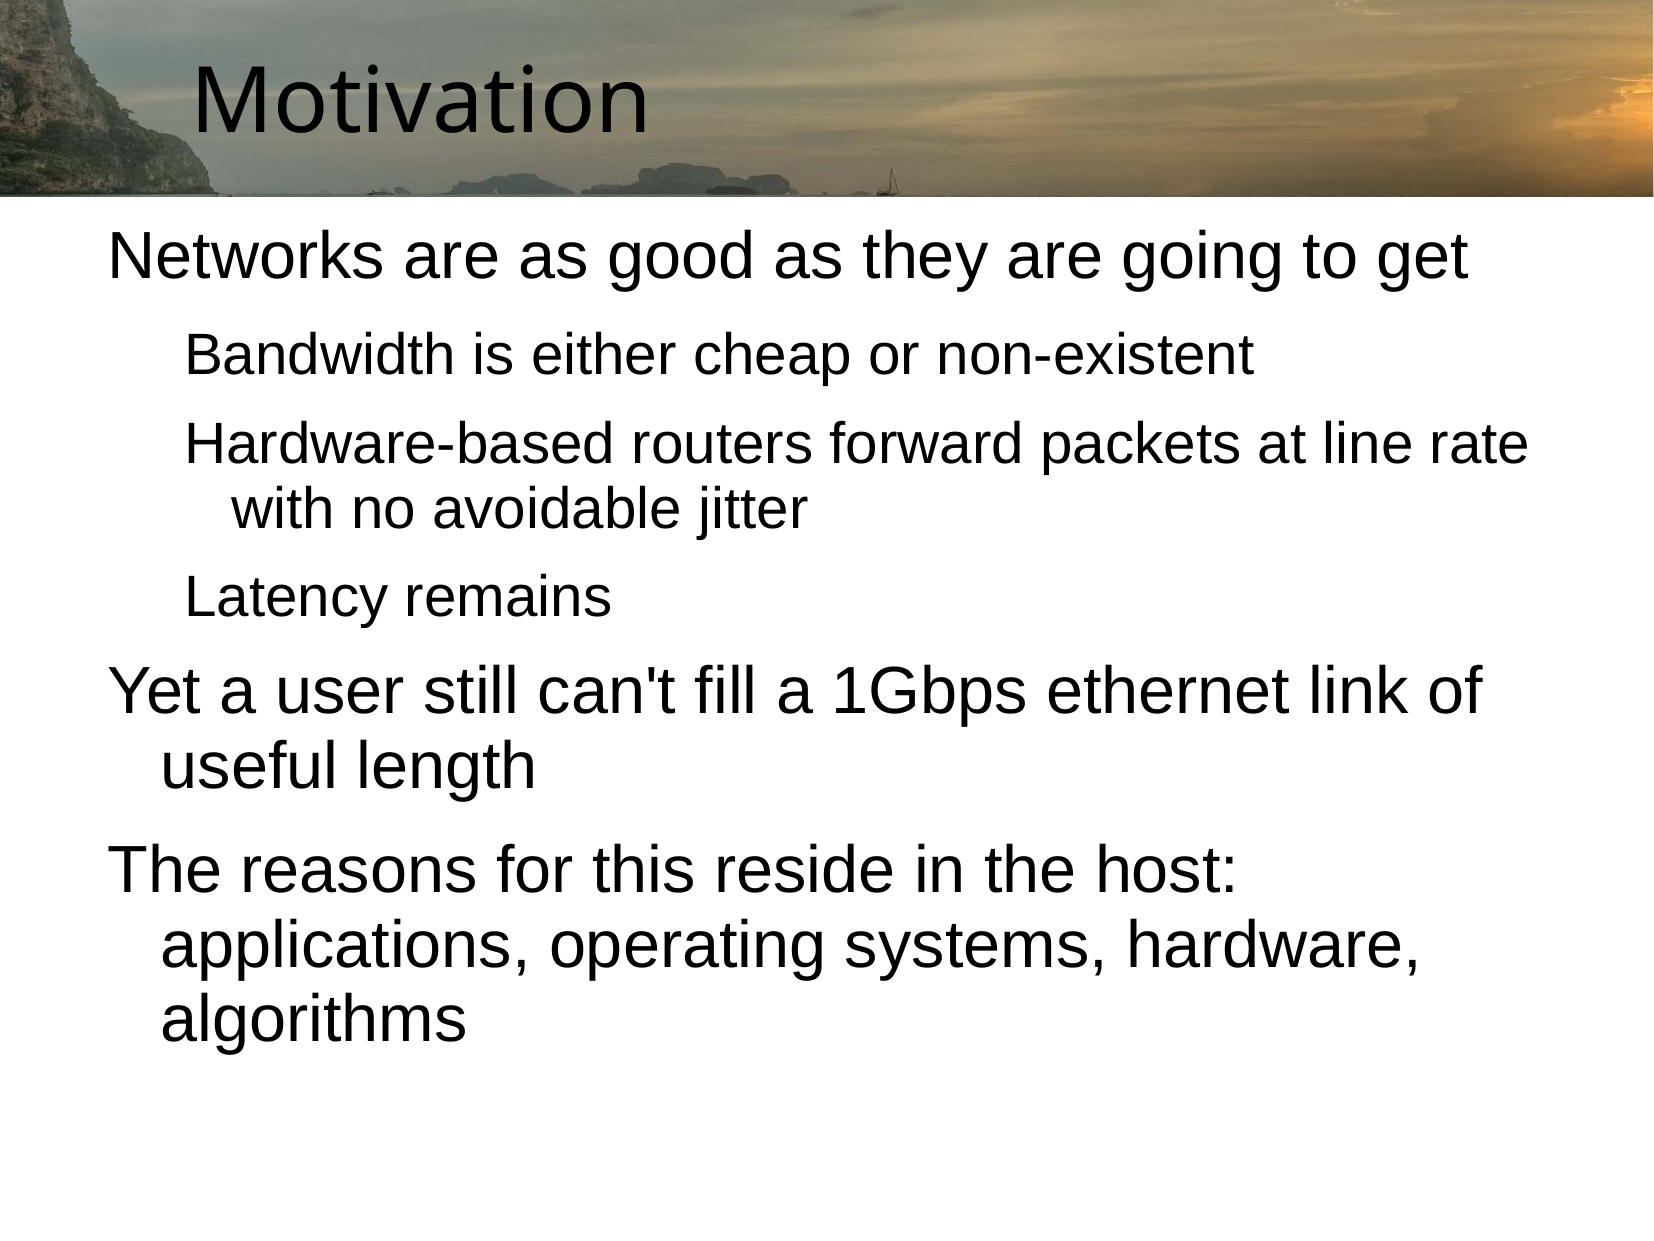

# Motivation
Networks are as good as they are going to get
Bandwidth is either cheap or non-existent
Hardware-based routers forward packets at line rate with no avoidable jitter
Latency remains
Yet a user still can't fill a 1Gbps ethernet link of useful length
The reasons for this reside in the host: applications, operating systems, hardware, algorithms